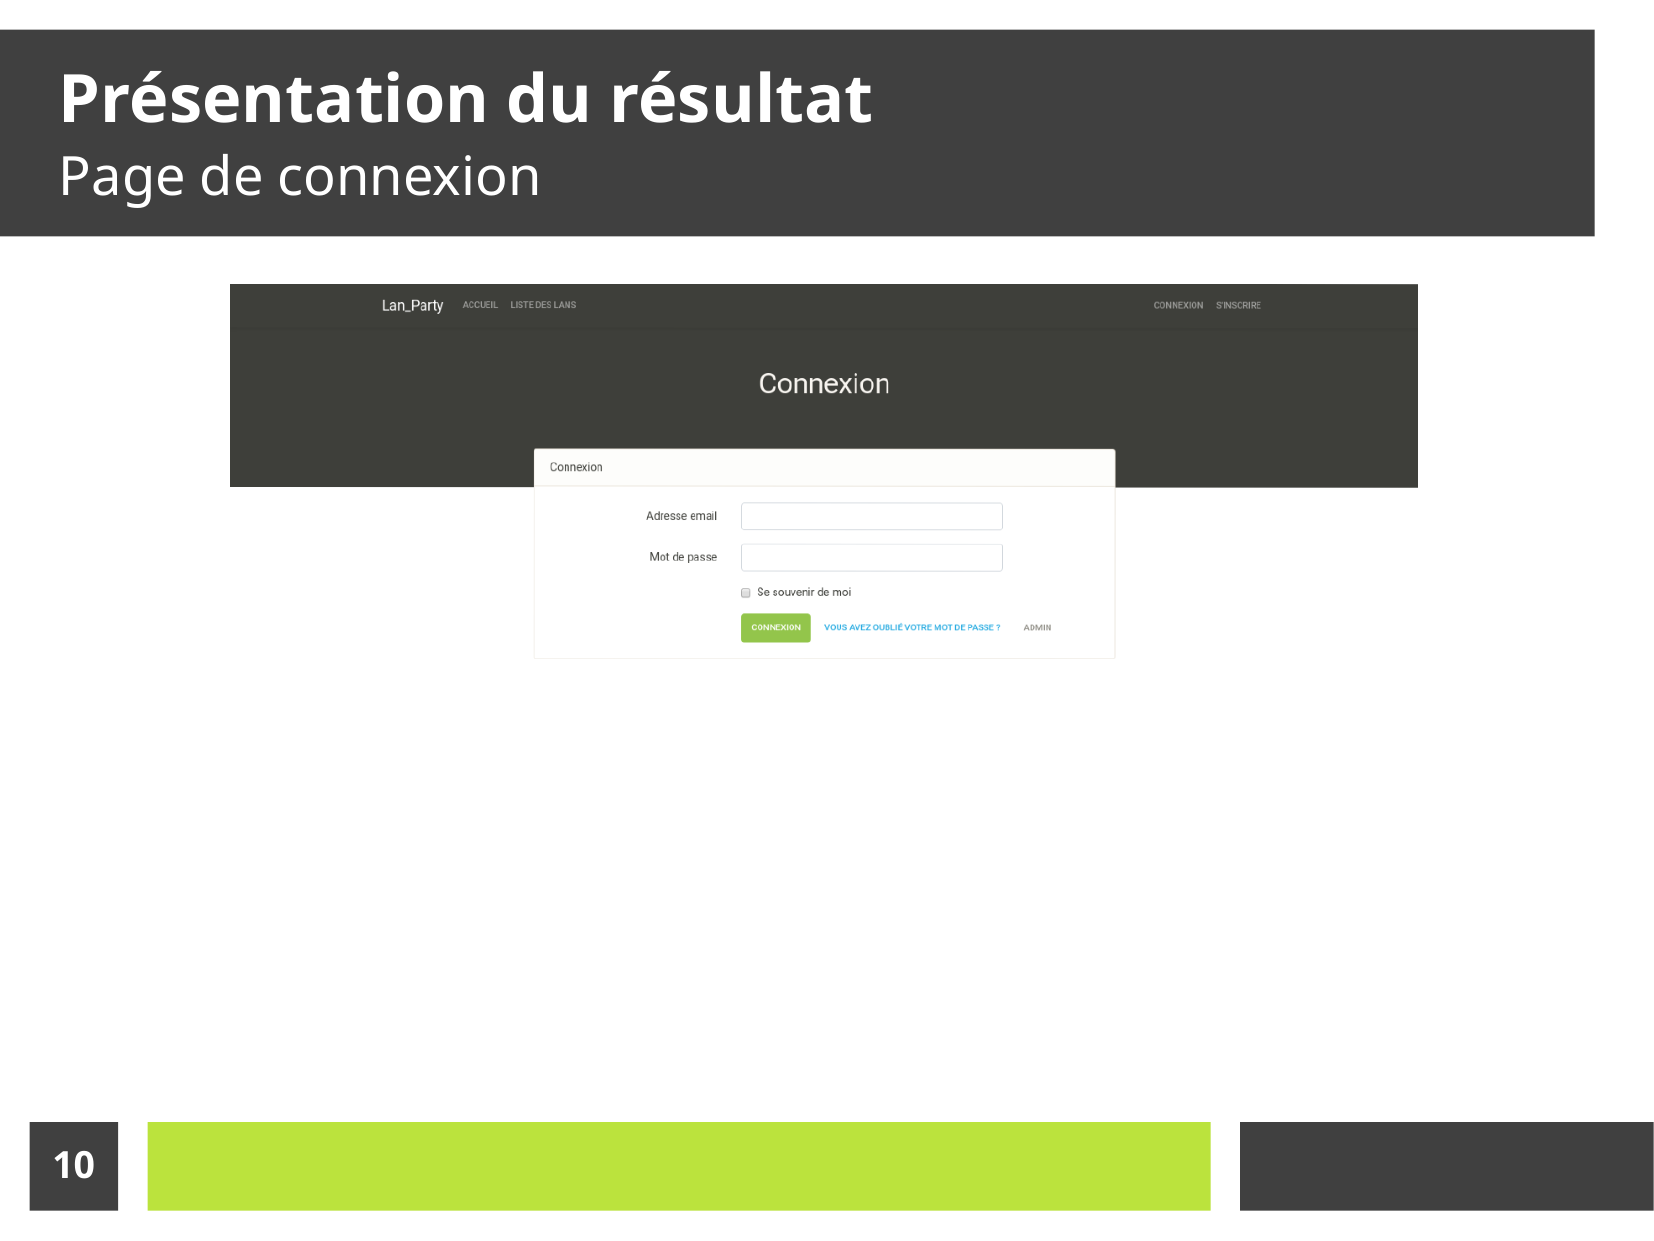

# Présentation du résultat
Page de connexion